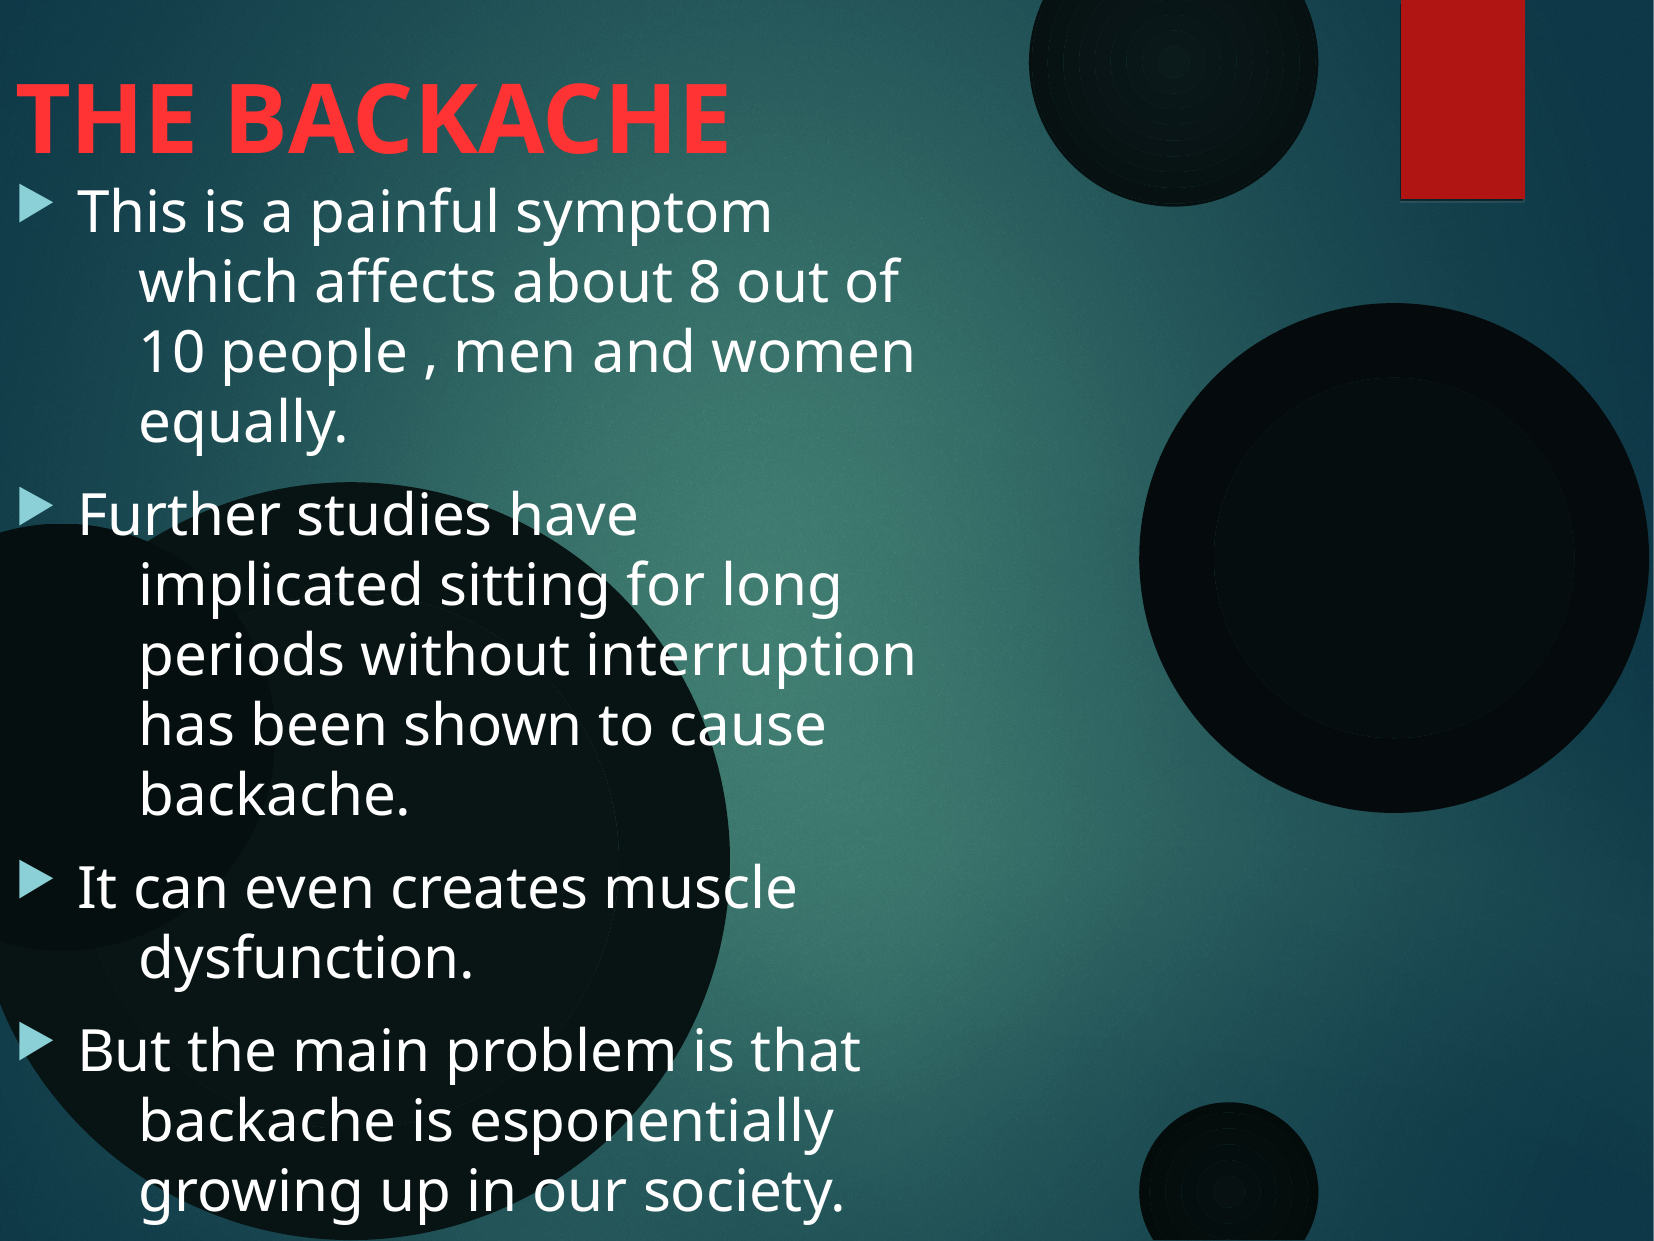

THE BACKACHE
# This is a painful symptom which affects about 8 out of 10 people , men and women equally.
Further studies have implicated sitting for long periods without interruption has been shown to cause backache.
It can even creates muscle dysfunction.
But the main problem is that backache is esponentially growing up in our society.